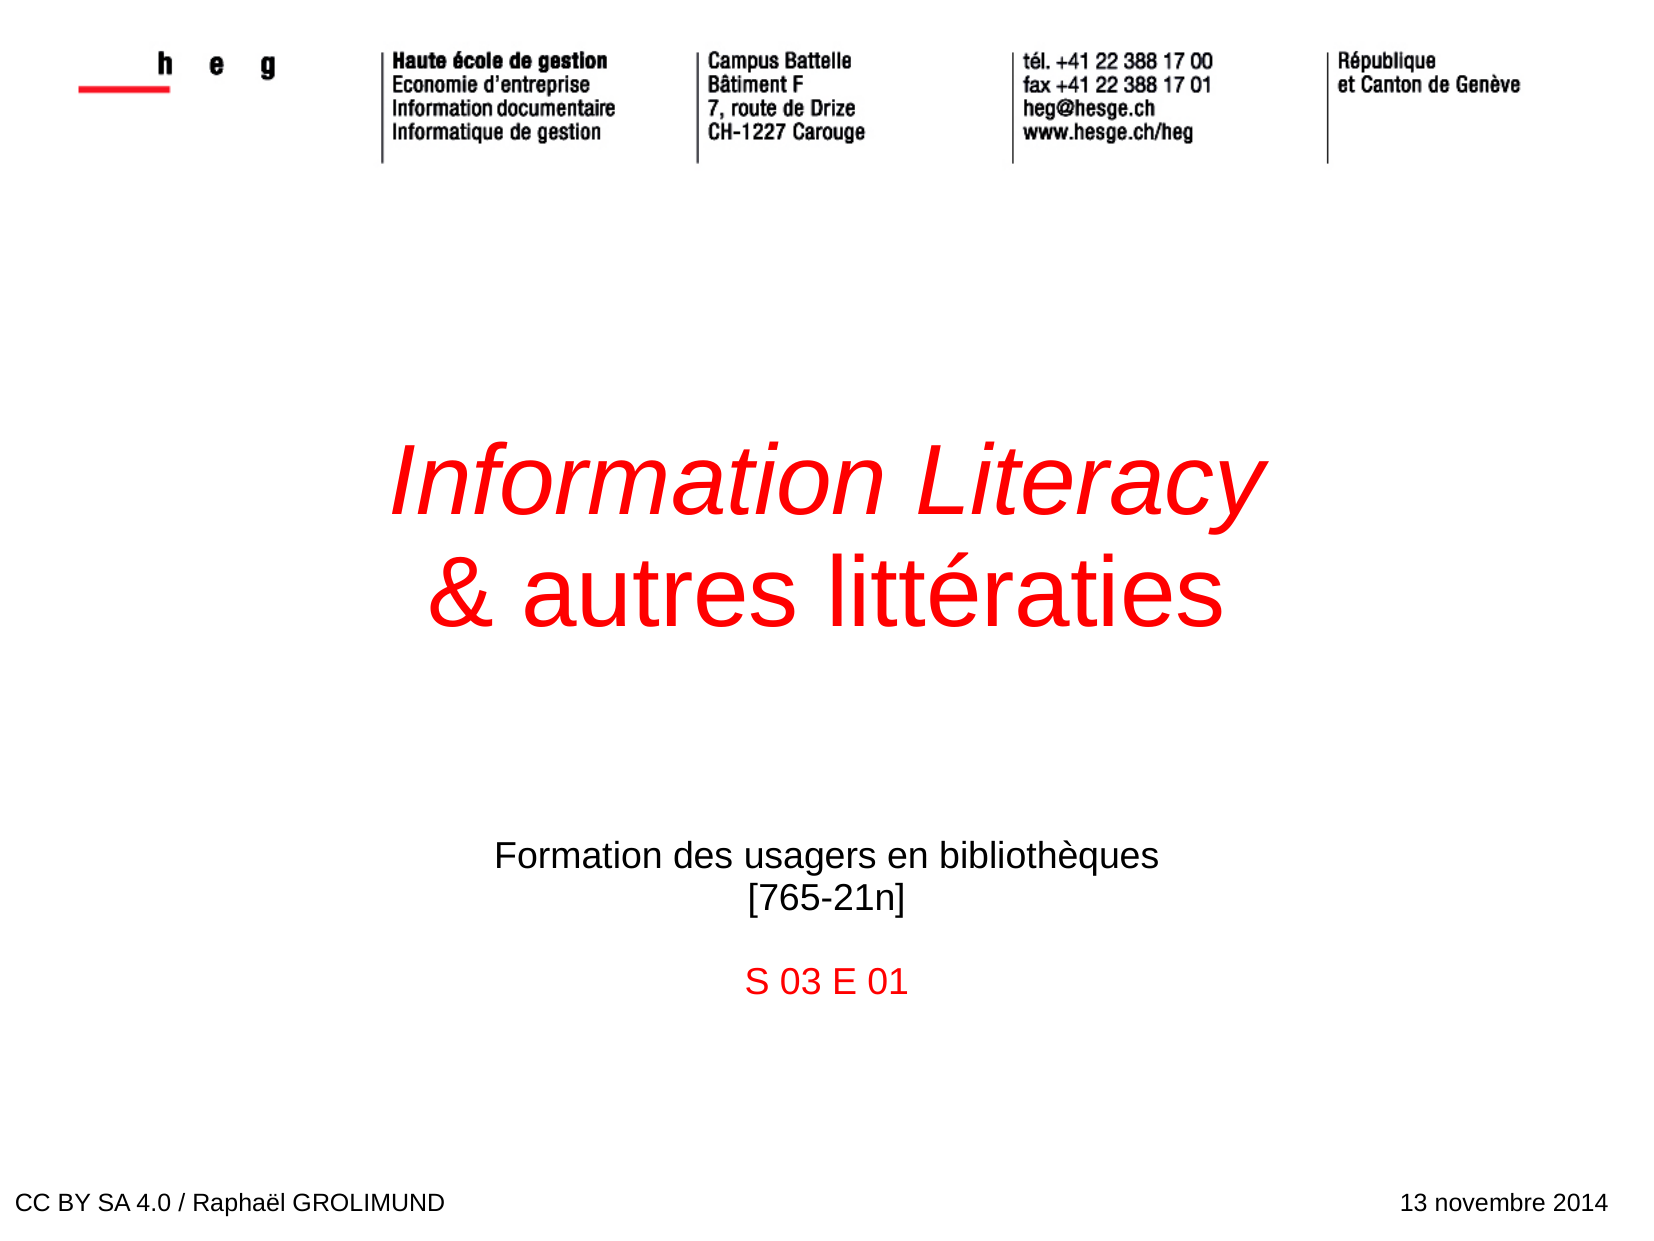

Information Literacy
& autres littératies
Formation des usagers en bibliothèques
[765-21n]
S 03 E 01
CC BY SA 4.0 / Raphaël GROLIMUND	13 novembre 2014